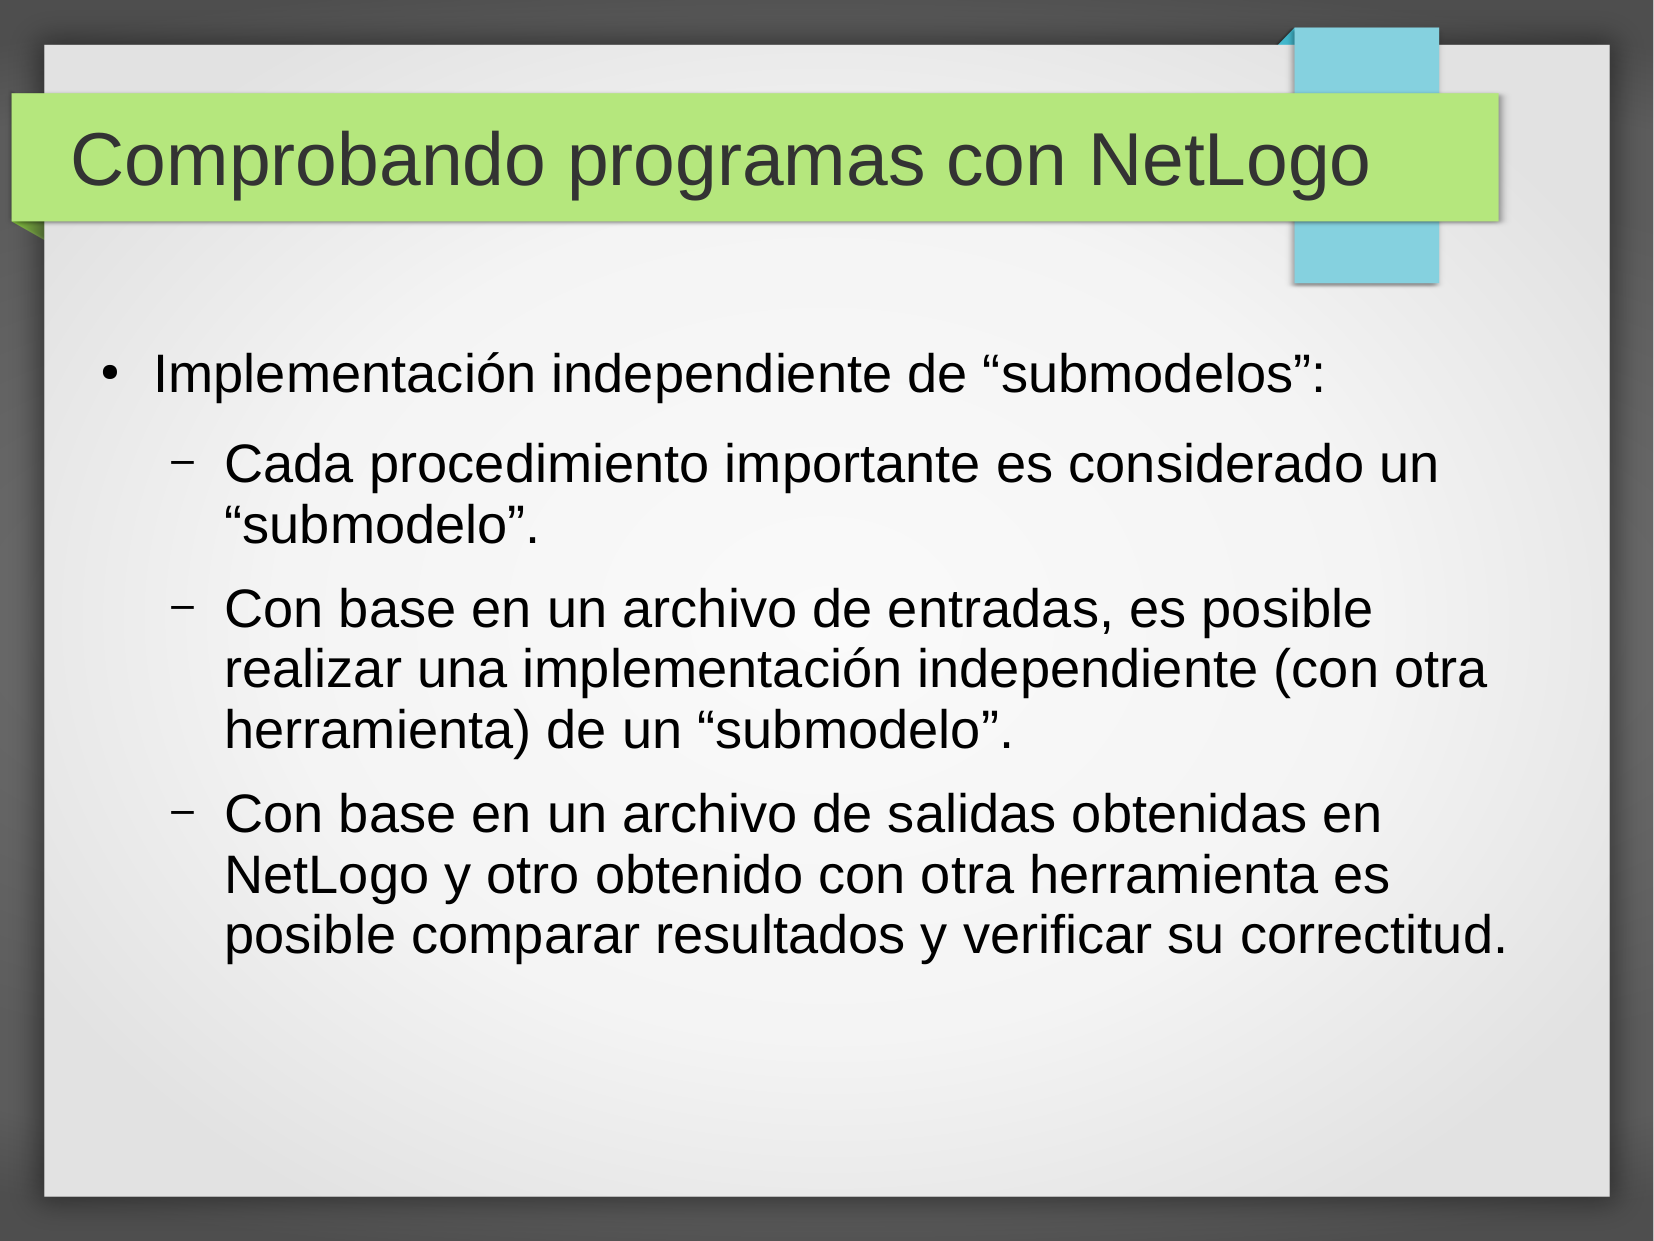

# Comprobando programas con NetLogo
Implementación independiente de “submodelos”:
Cada procedimiento importante es considerado un “submodelo”.
Con base en un archivo de entradas, es posible realizar una implementación independiente (con otra herramienta) de un “submodelo”.
Con base en un archivo de salidas obtenidas en NetLogo y otro obtenido con otra herramienta es posible comparar resultados y verificar su correctitud.